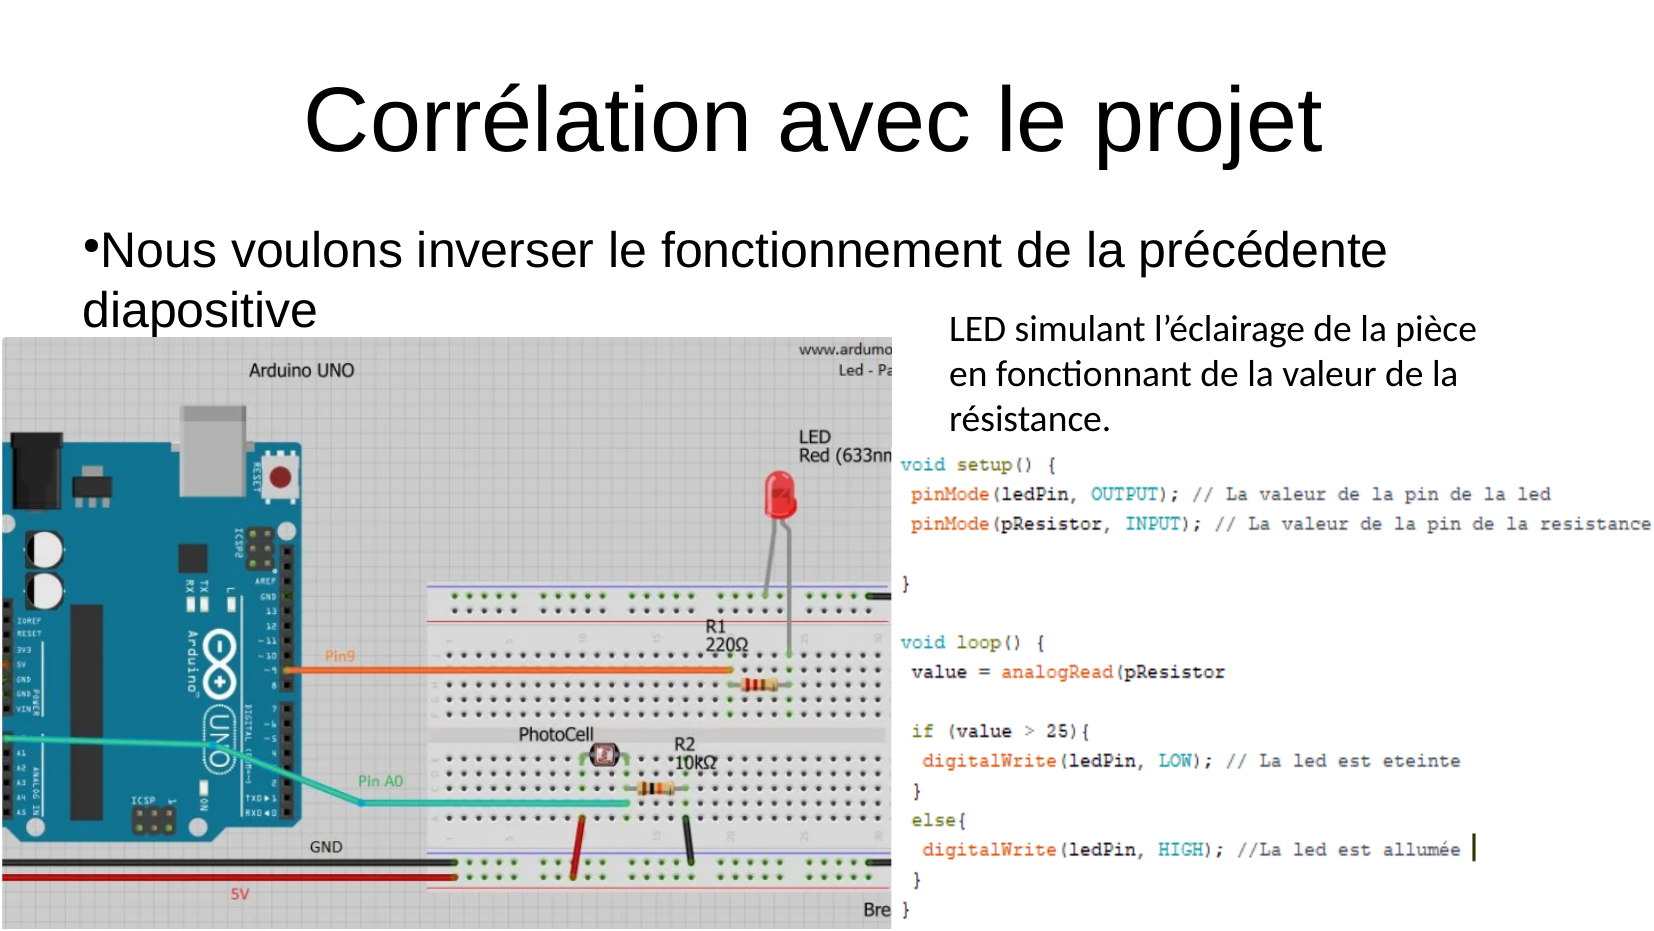

# Corrélation avec le projet
Nous voulons inverser le fonctionnement de la précédente diapositive
LED simulant l’éclairage de la pièce en fonctionnant de la valeur de la résistance.